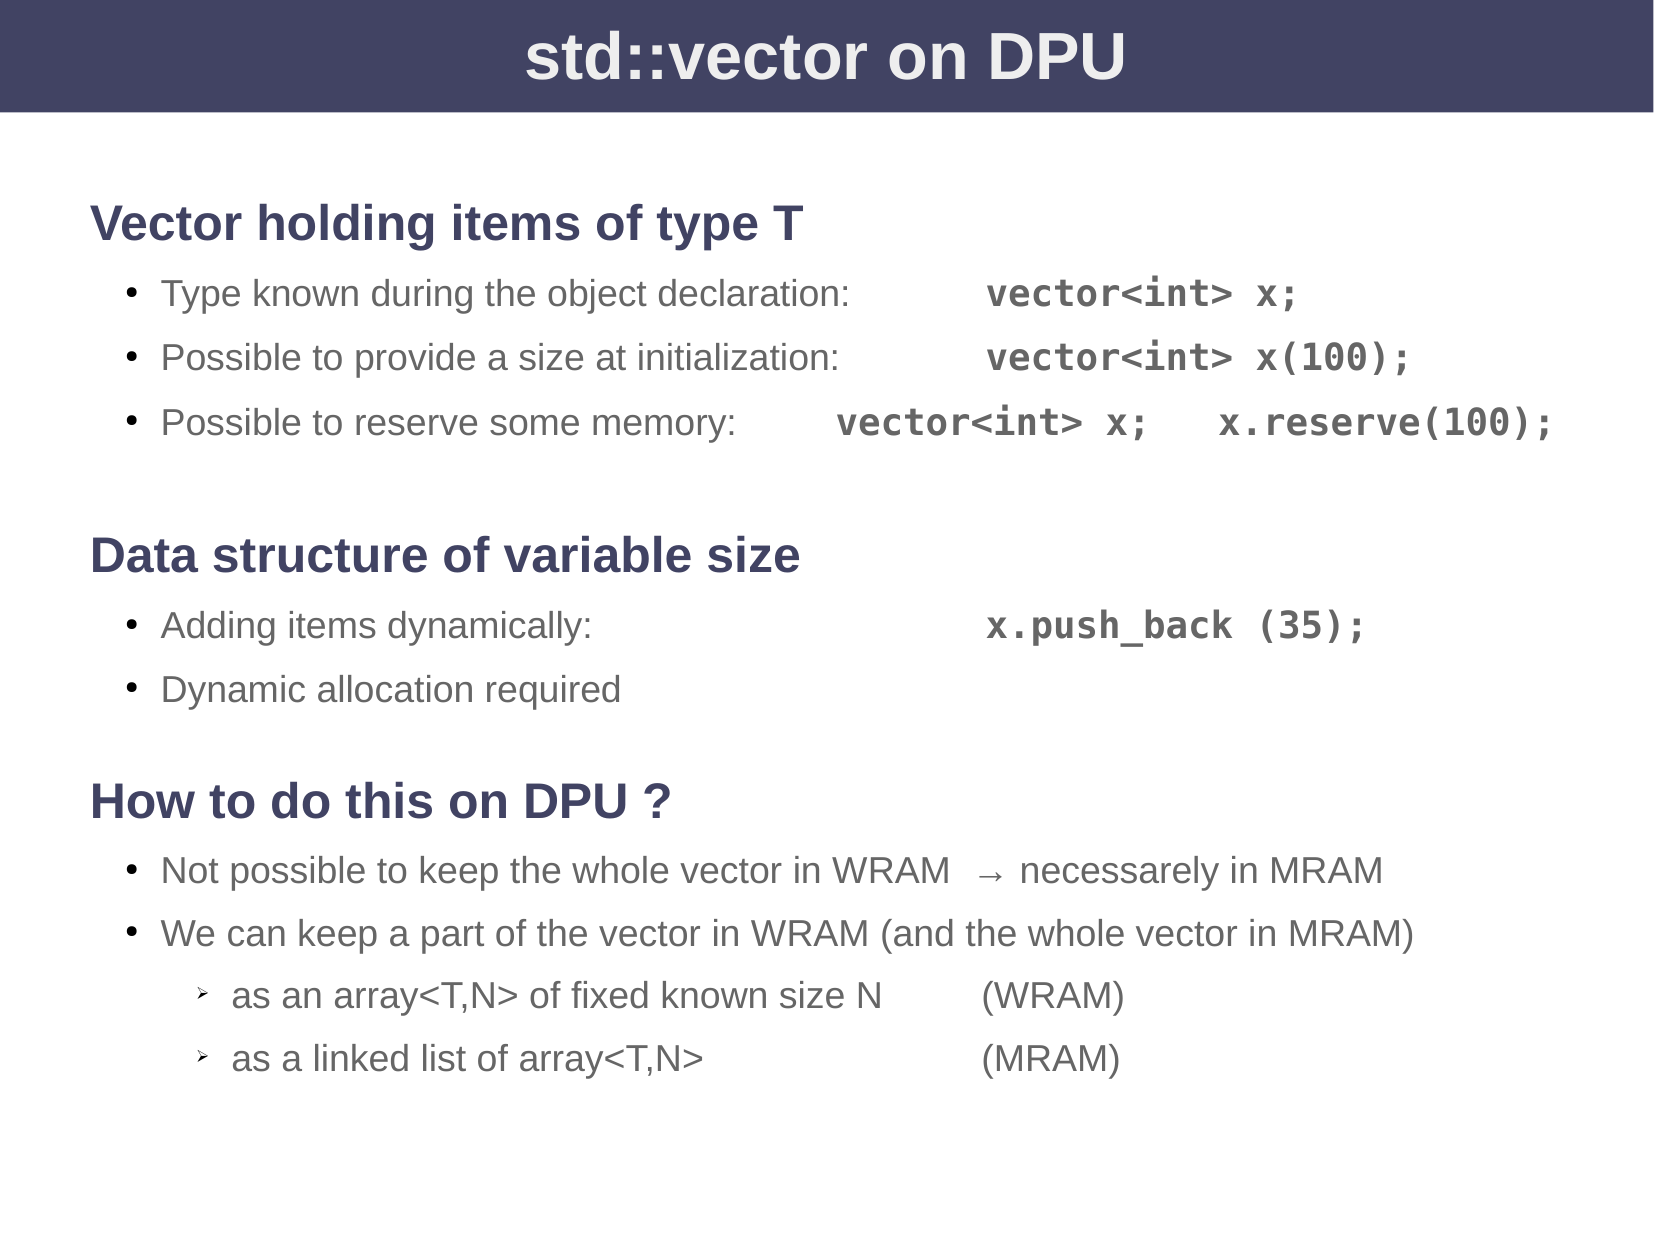

std::vector on DPU
Vector holding items of type T
Type known during the object declaration: 		vector<int> x;
Possible to provide a size at initialization:		vector<int> x(100);
Possible to reserve some memory:		vector<int> x; x.reserve(100);
Data structure of variable size
Adding items dynamically: 					x.push_back (35);
Dynamic allocation required
How to do this on DPU ?
Not possible to keep the whole vector in WRAM → necessarely in MRAM
We can keep a part of the vector in WRAM (and the whole vector in MRAM)
as an array<T,N> of fixed known size N 	(WRAM)
as a linked list of array<T,N> 				(MRAM)